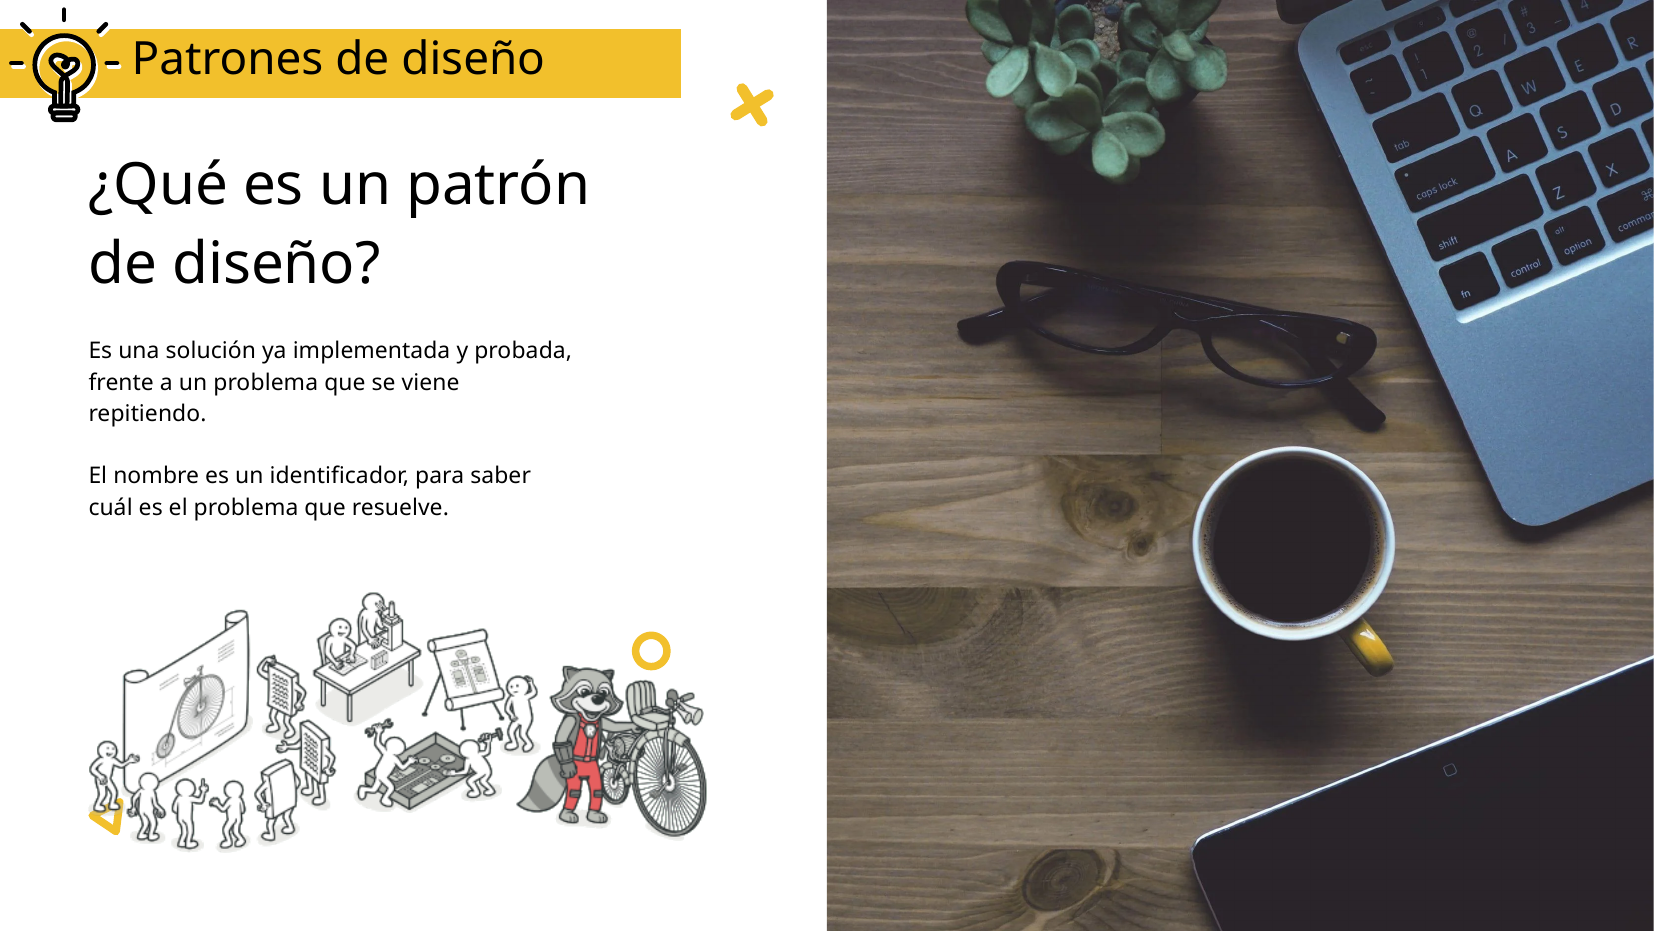

Patrones de diseño
# ¿Qué es un patrón de diseño?
Es una solución ya implementada y probada, frente a un problema que se viene repitiendo.
El nombre es un identificador, para saber cuál es el problema que resuelve.